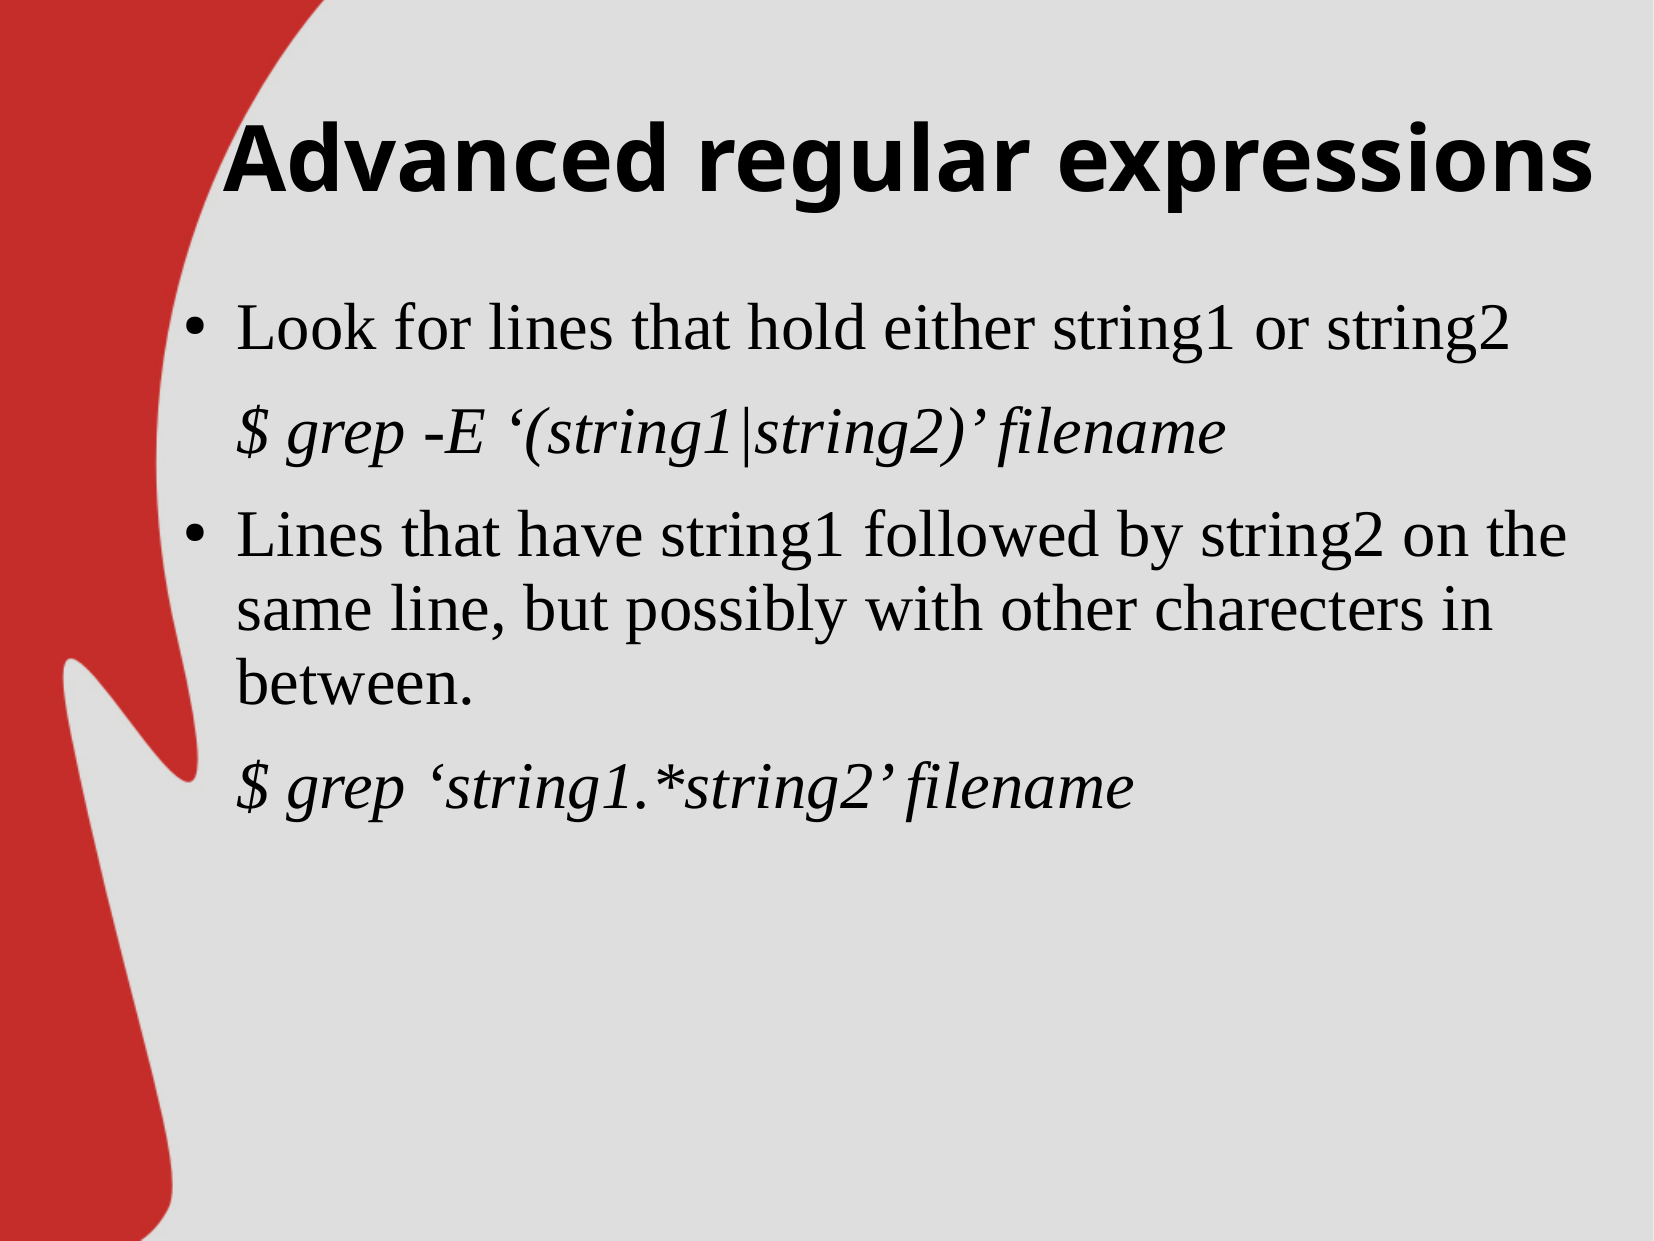

# Advanced regular expressions
Look for lines that hold either string1 or string2
$ grep -E ‘(string1|string2)’ filename
Lines that have string1 followed by string2 on the same line, but possibly with other charecters in between.
$ grep ‘string1.*string2’ filename